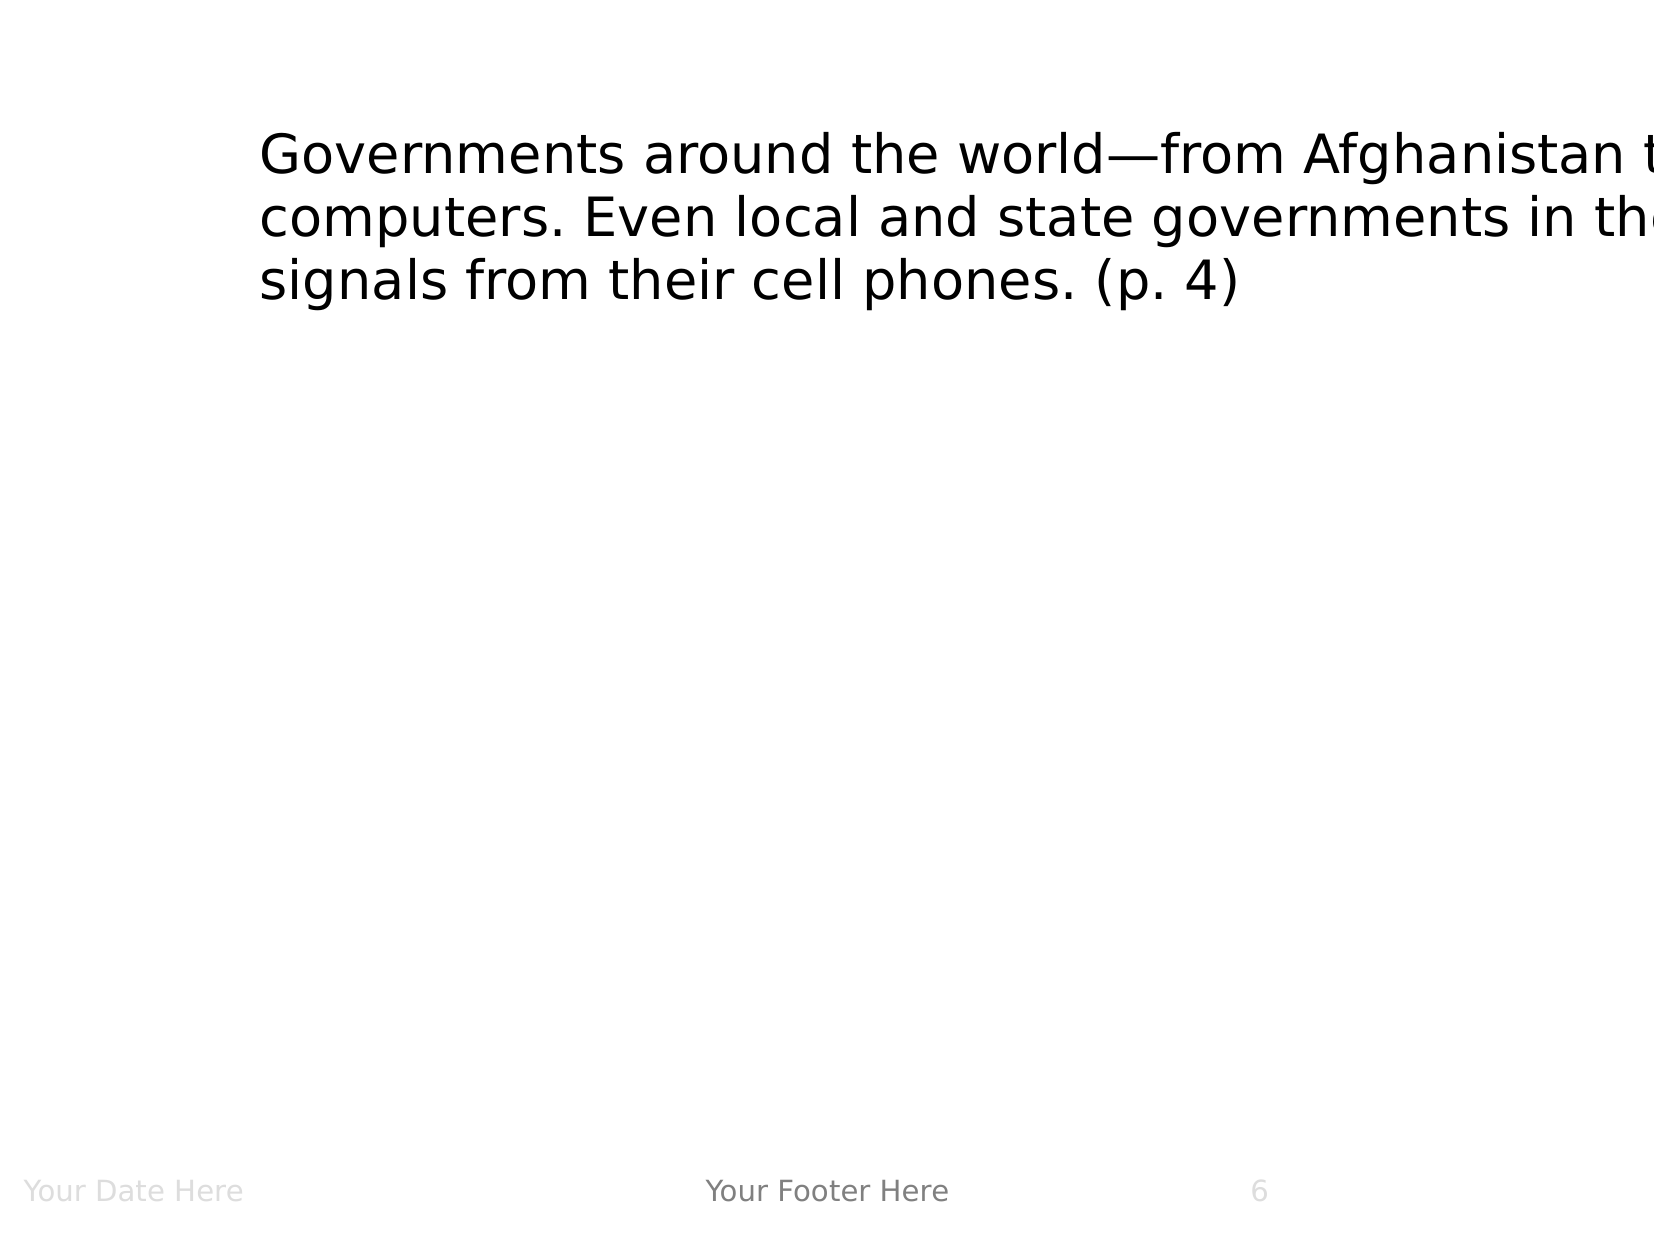

Governments around the world—from Afghanistan to Zimbabwe—are snapping up surveillance technology,ranging from “massive intercept” equipment to tools that let them remotely hack into people’s phones and computers. Even local and state governments in the U.S. are snapping up surveillance technology ranging from drones to automated license plate readers…. Local police are increasingly tracking people using signals from their cell phones. (p. 4)
Your Date Here
Your Footer Here